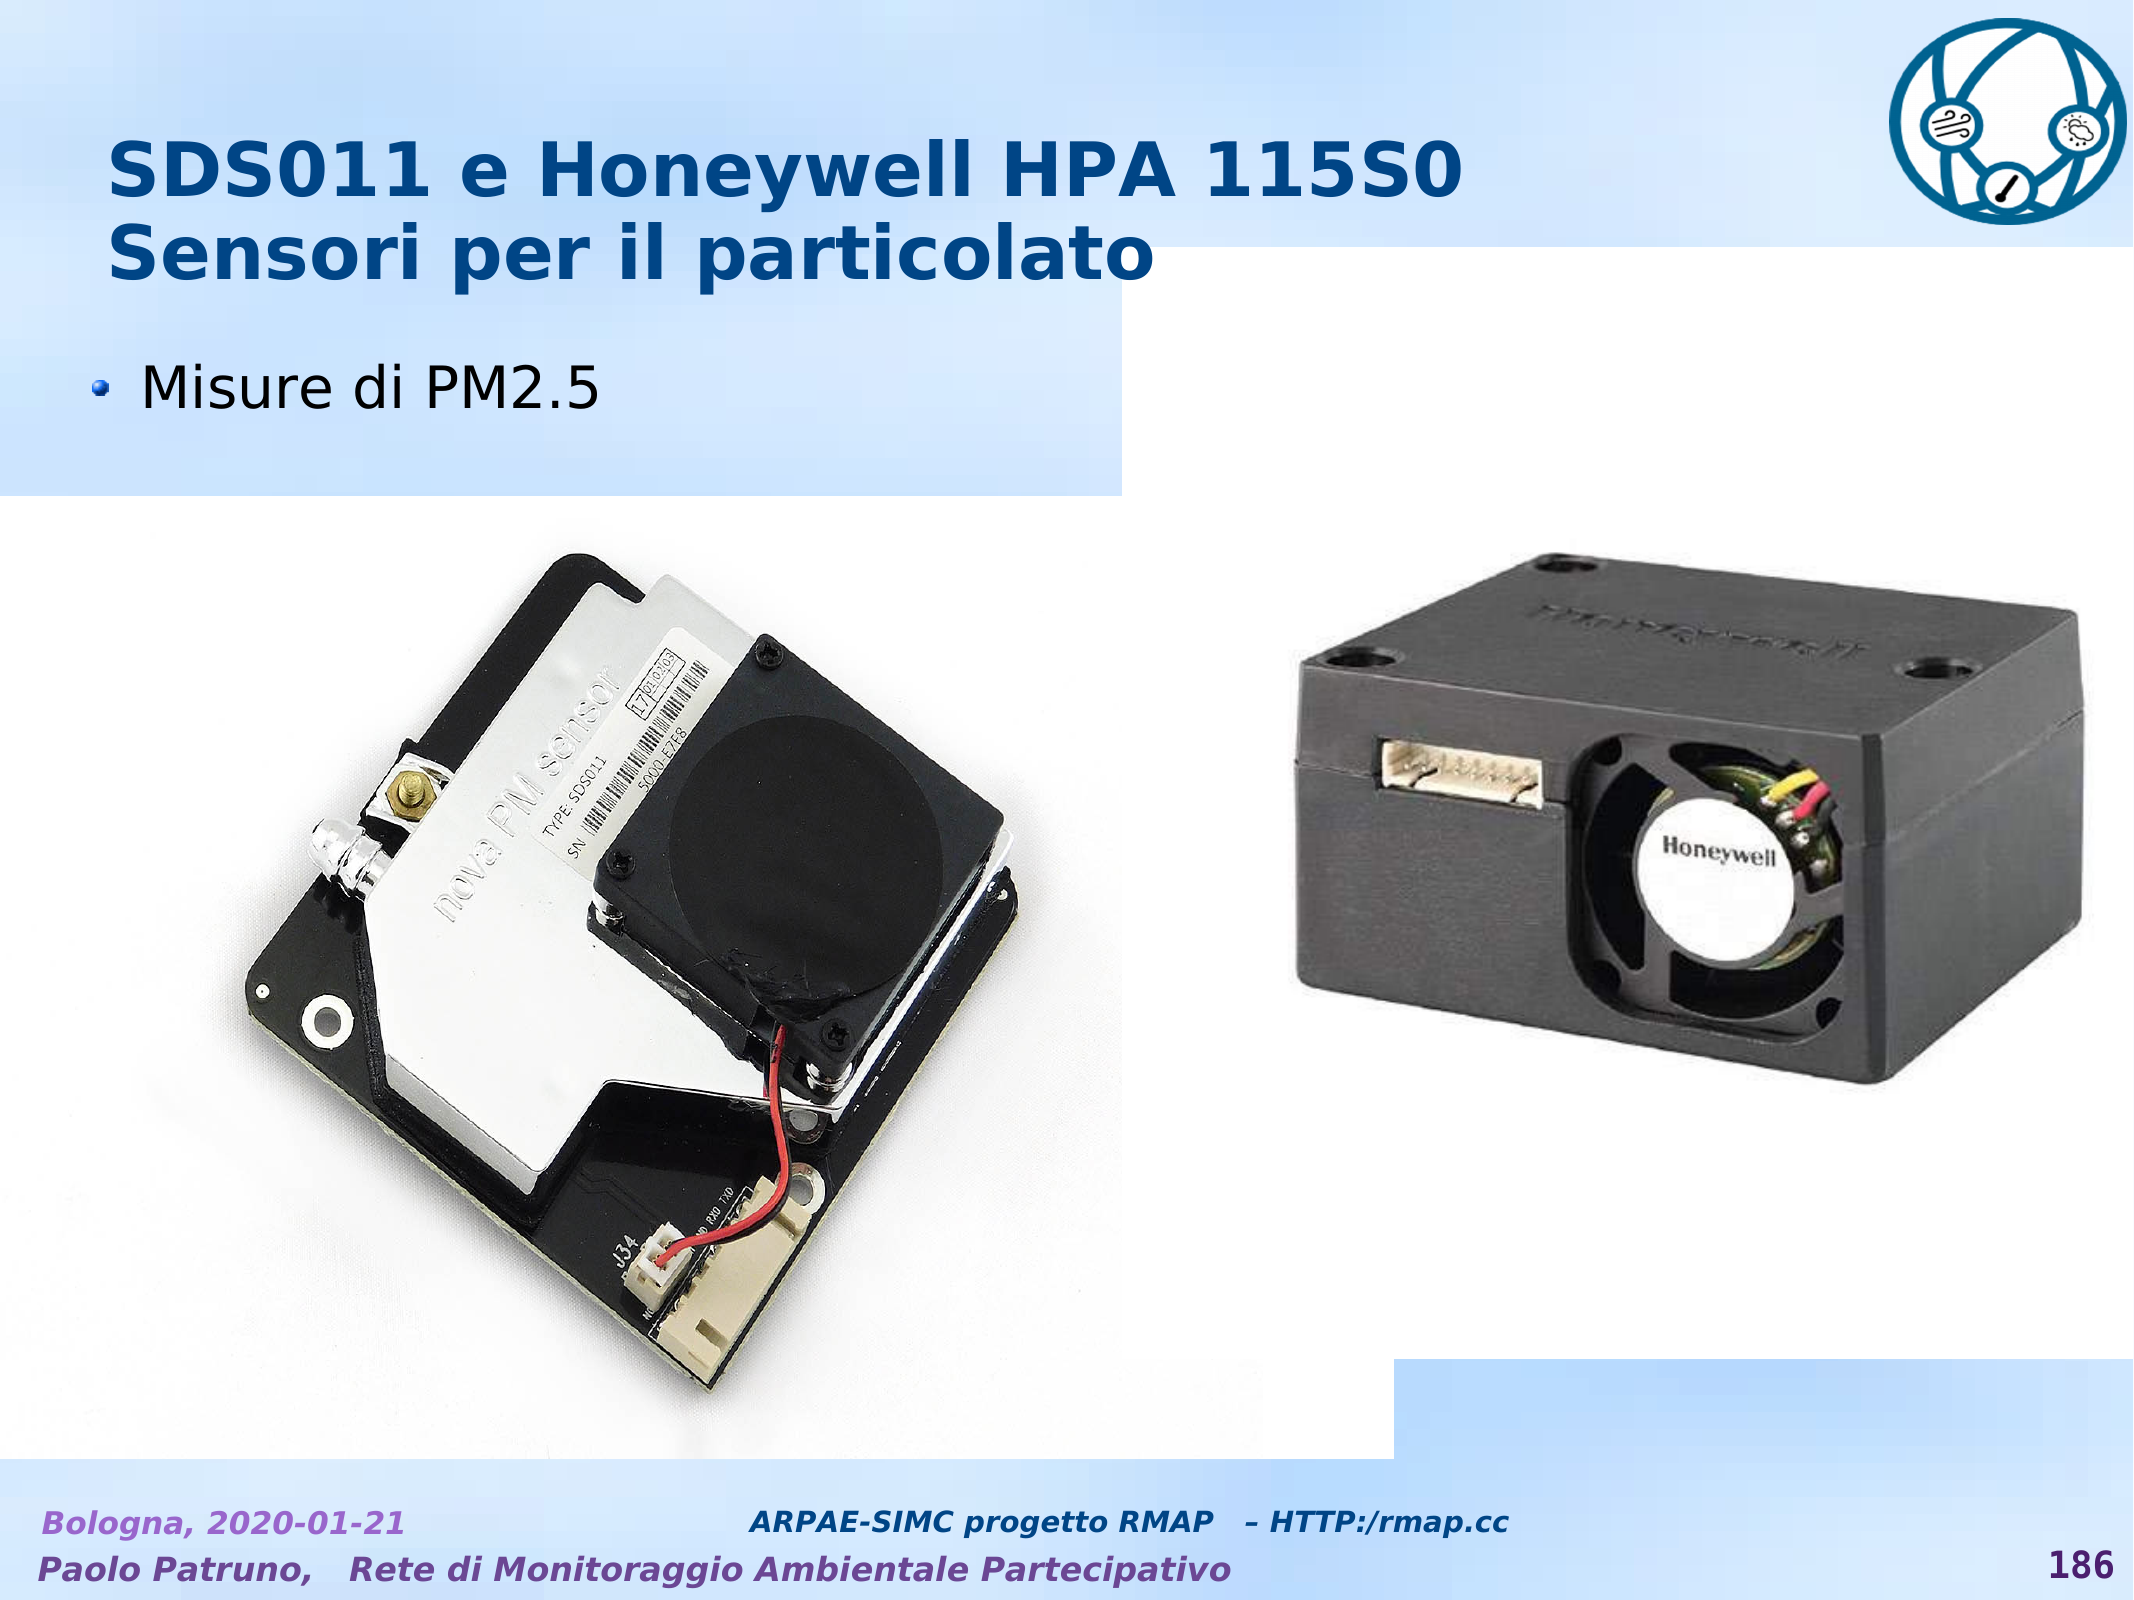

# SDS011 e Honeywell HPA 115S0 Sensori per il particolato
Misure di PM2.5